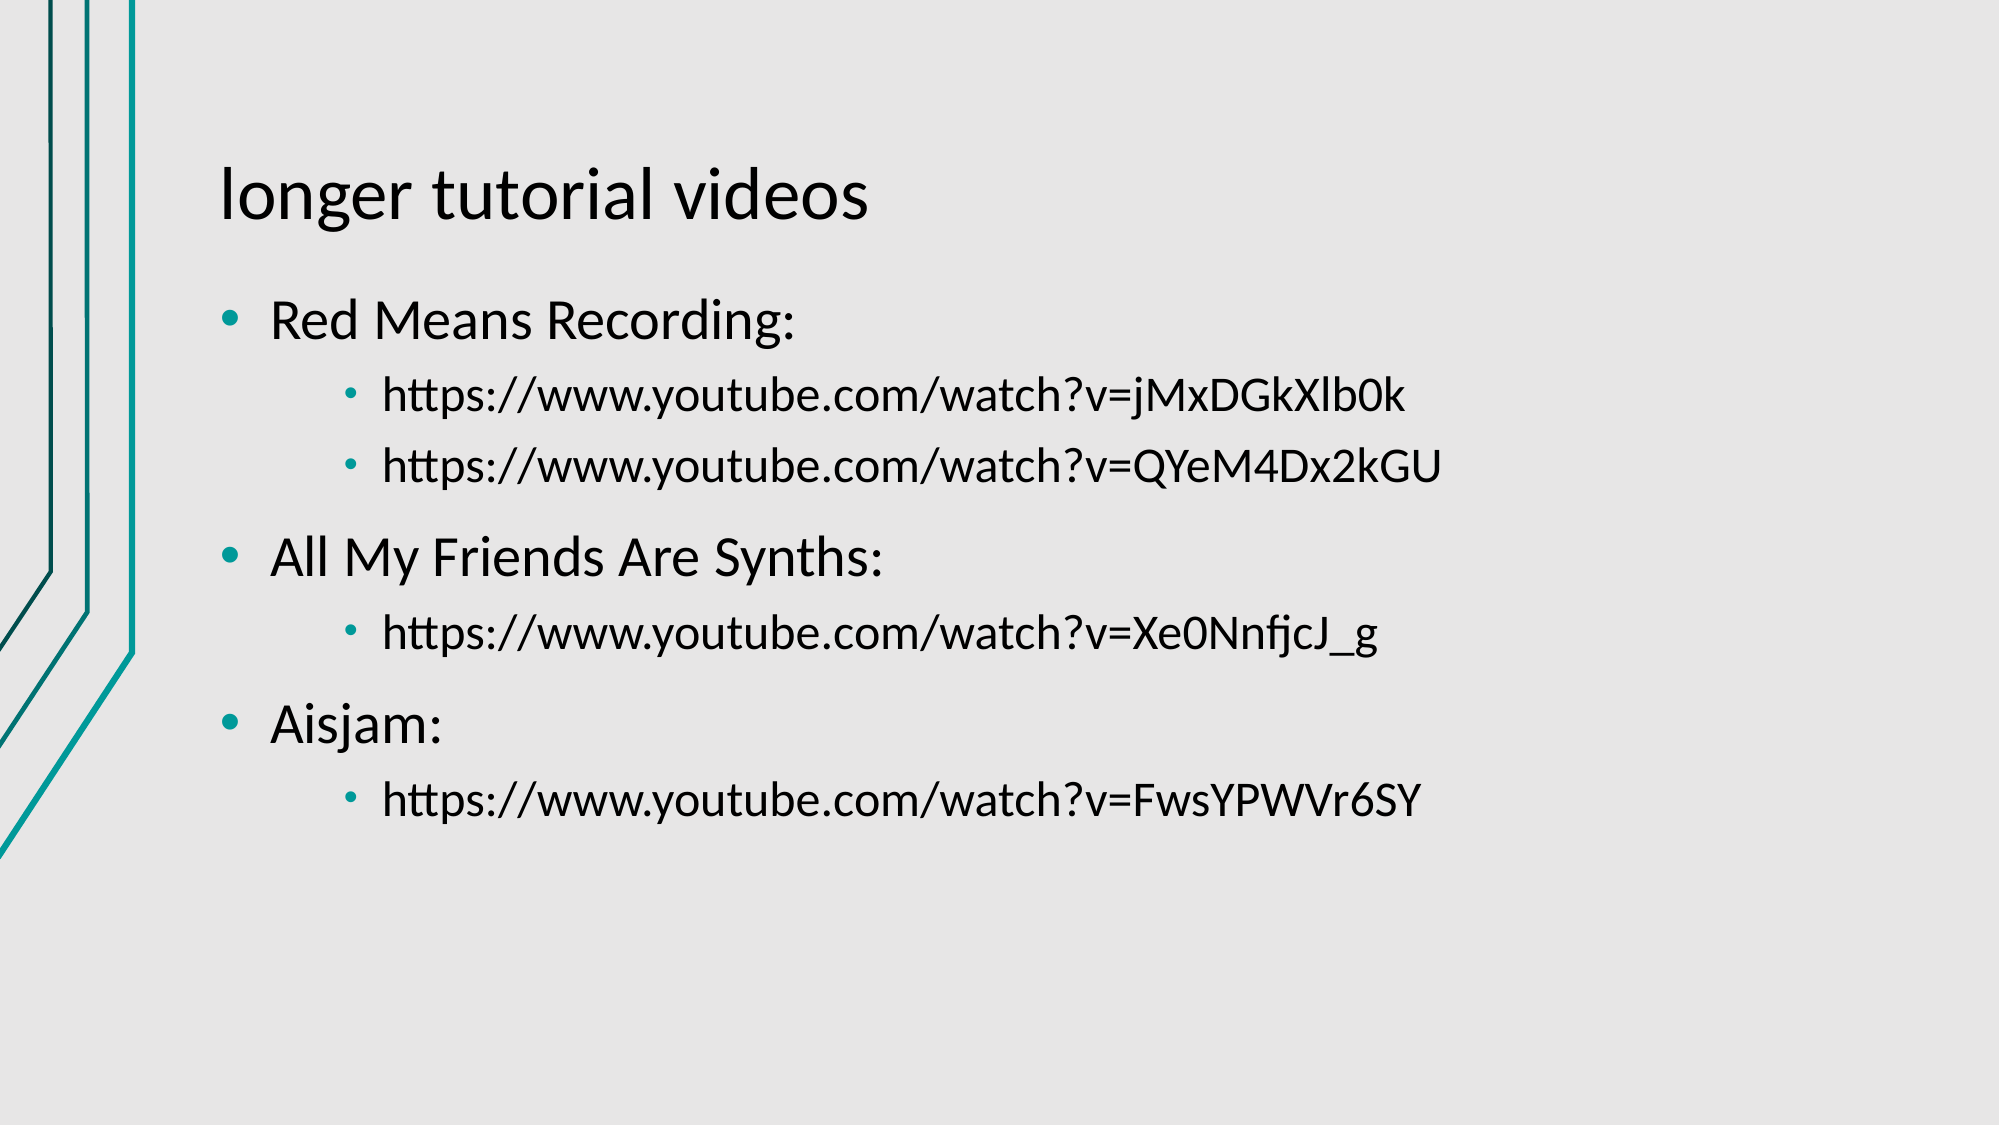

# longer tutorial videos
Red Means Recording:
https://www.youtube.com/watch?v=jMxDGkXlb0k
https://www.youtube.com/watch?v=QYeM4Dx2kGU
All My Friends Are Synths:
https://www.youtube.com/watch?v=Xe0NnfjcJ_g
Aisjam:
https://www.youtube.com/watch?v=FwsYPWVr6SY